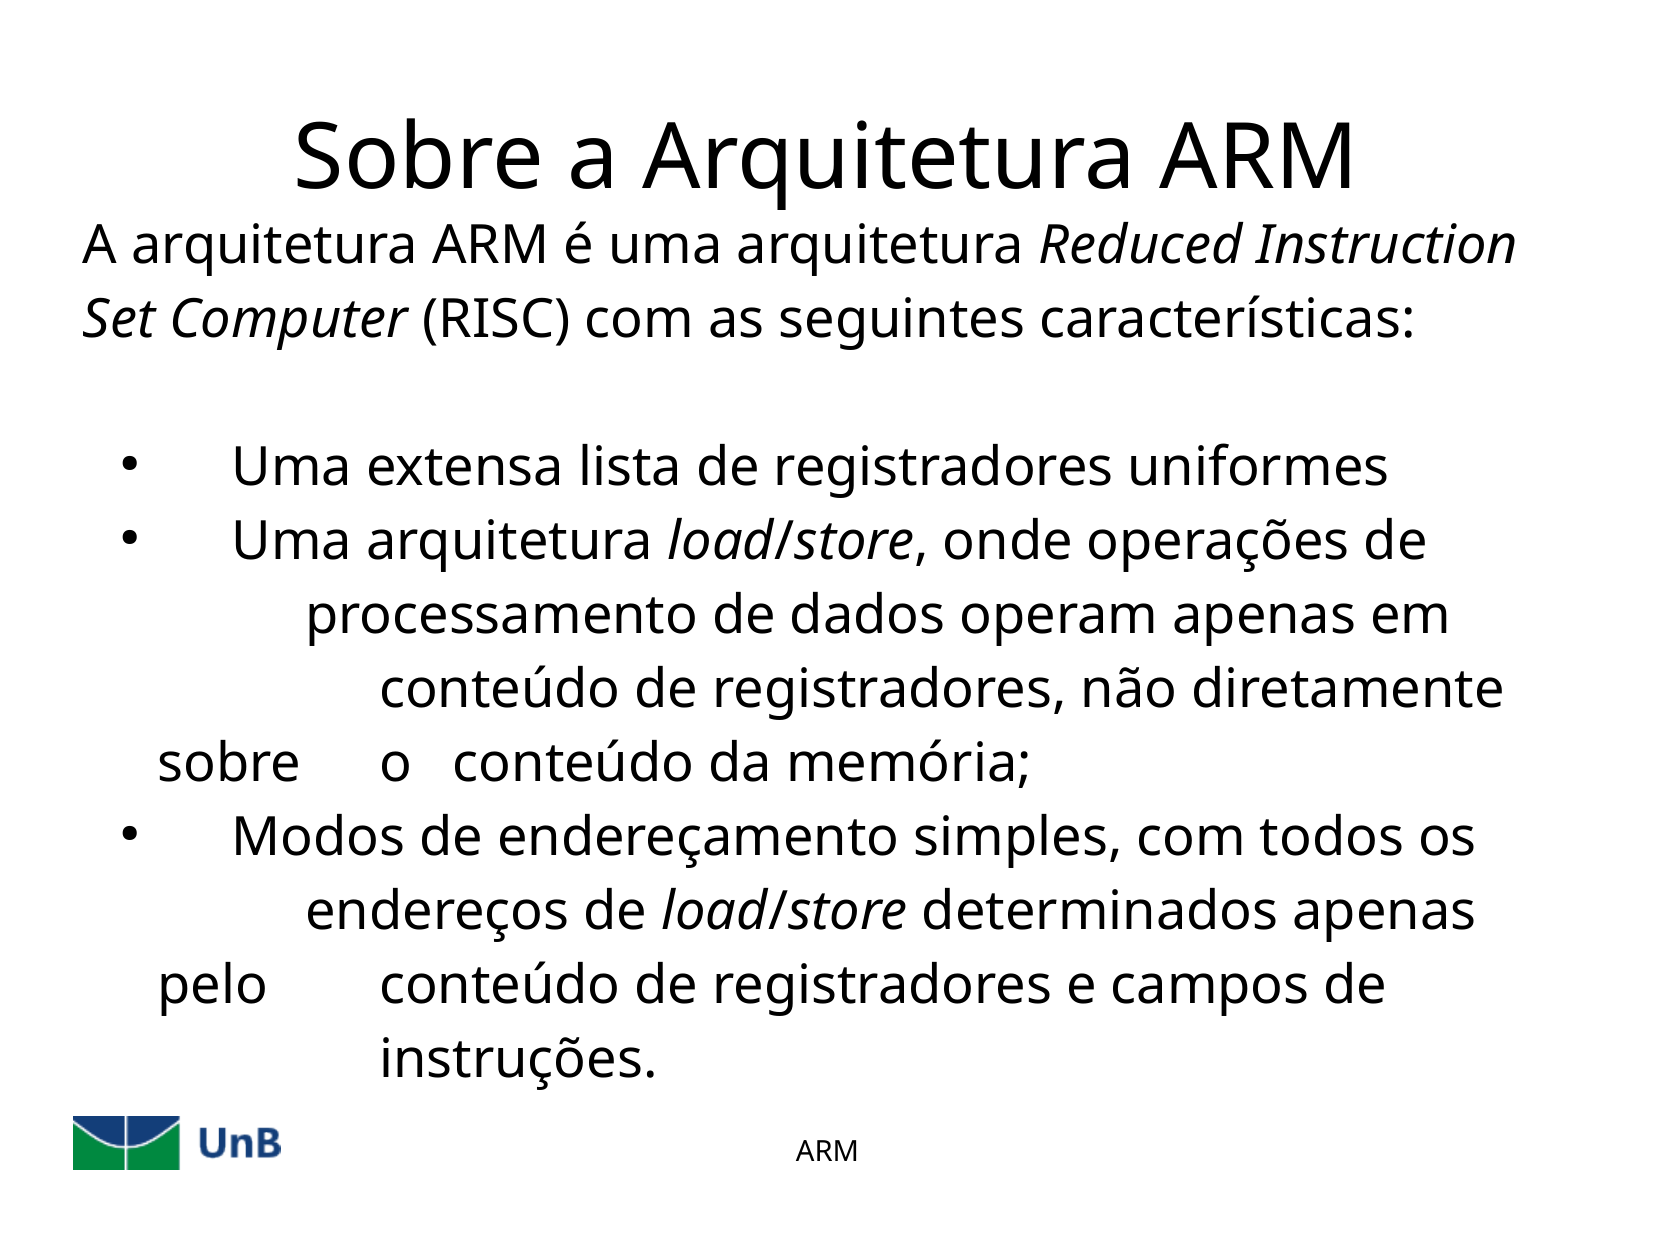

# Sobre a Arquitetura ARM
A arquitetura ARM é uma arquitetura Reduced Instruction Set Computer (RISC) com as seguintes características:
	Uma extensa lista de registradores uniformes
	Uma arquitetura load/store, onde operações de 			processamento de dados operam apenas em 				conteúdo de registradores, não diretamente sobre 	o 	conteúdo da memória;
	Modos de endereçamento simples, com todos os 		endereços de load/store determinados apenas pelo 		conteúdo de registradores e campos de 					instruções.
ARM